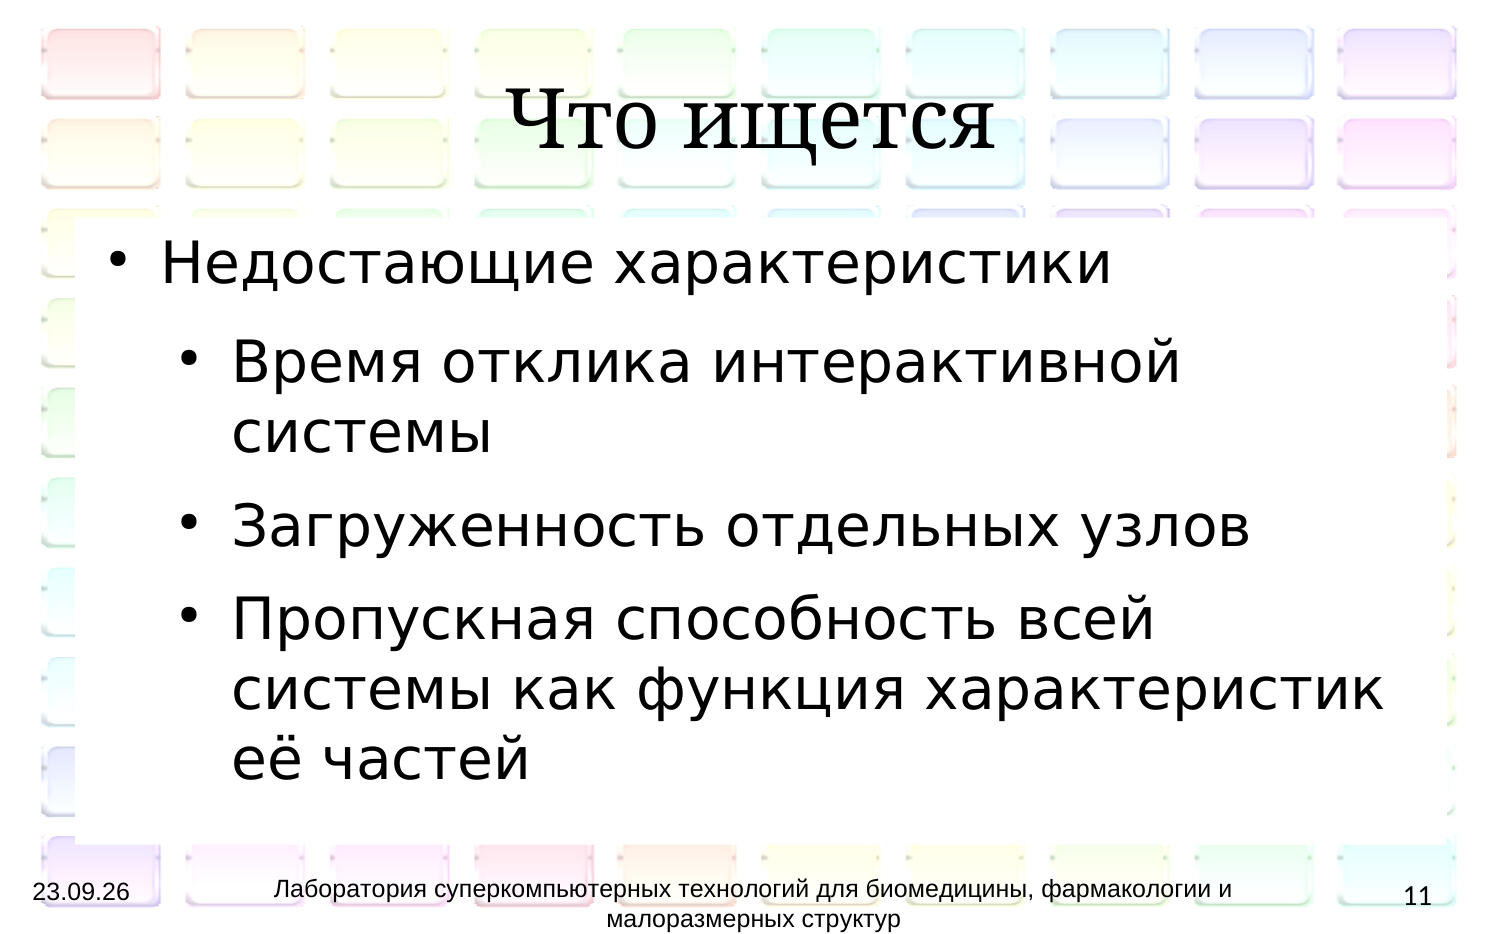

# Что ищется
Недостающие характеристики
Время отклика интерактивной системы
Загруженность отдельных узлов
Пропускная способность всей системы как функция характеристик её частей
Лаборатория суперкомпьютерных технологий для биомедицины, фармакологии и малоразмерных структур